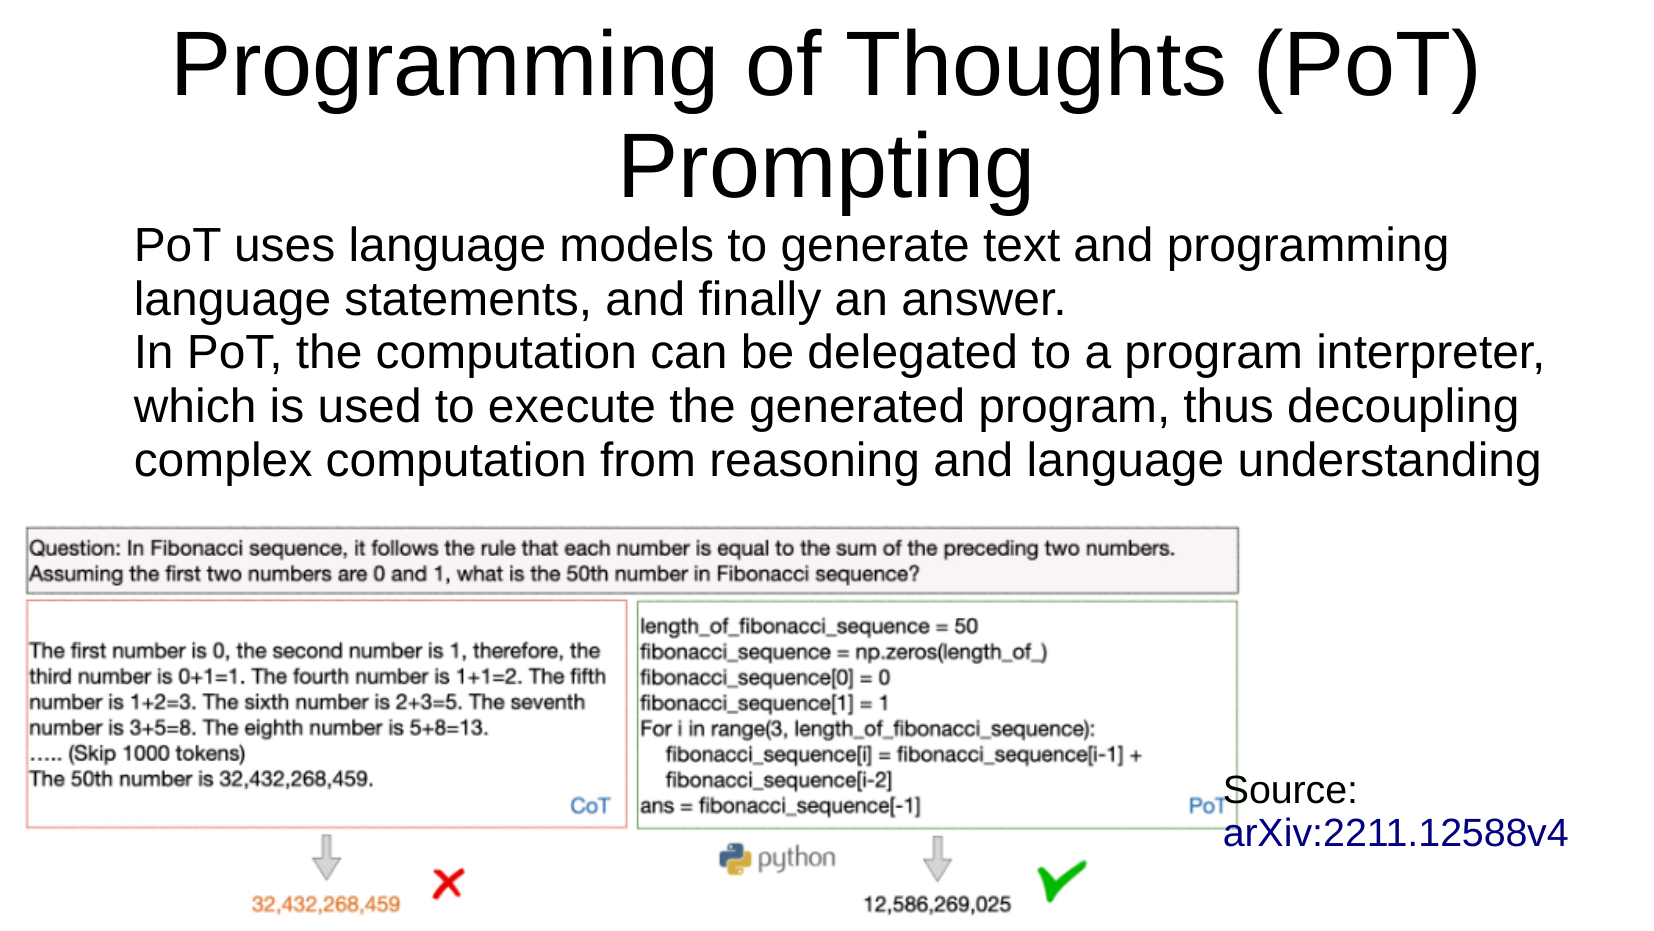

# Programming of Thoughts (PoT) Prompting
PoT uses language models to generate text and programming language statements, and finally an answer.
In PoT, the computation can be delegated to a program interpreter, which is used to execute the generated program, thus decoupling complex computation from reasoning and language understanding
Source:
arXiv:2211.12588v4